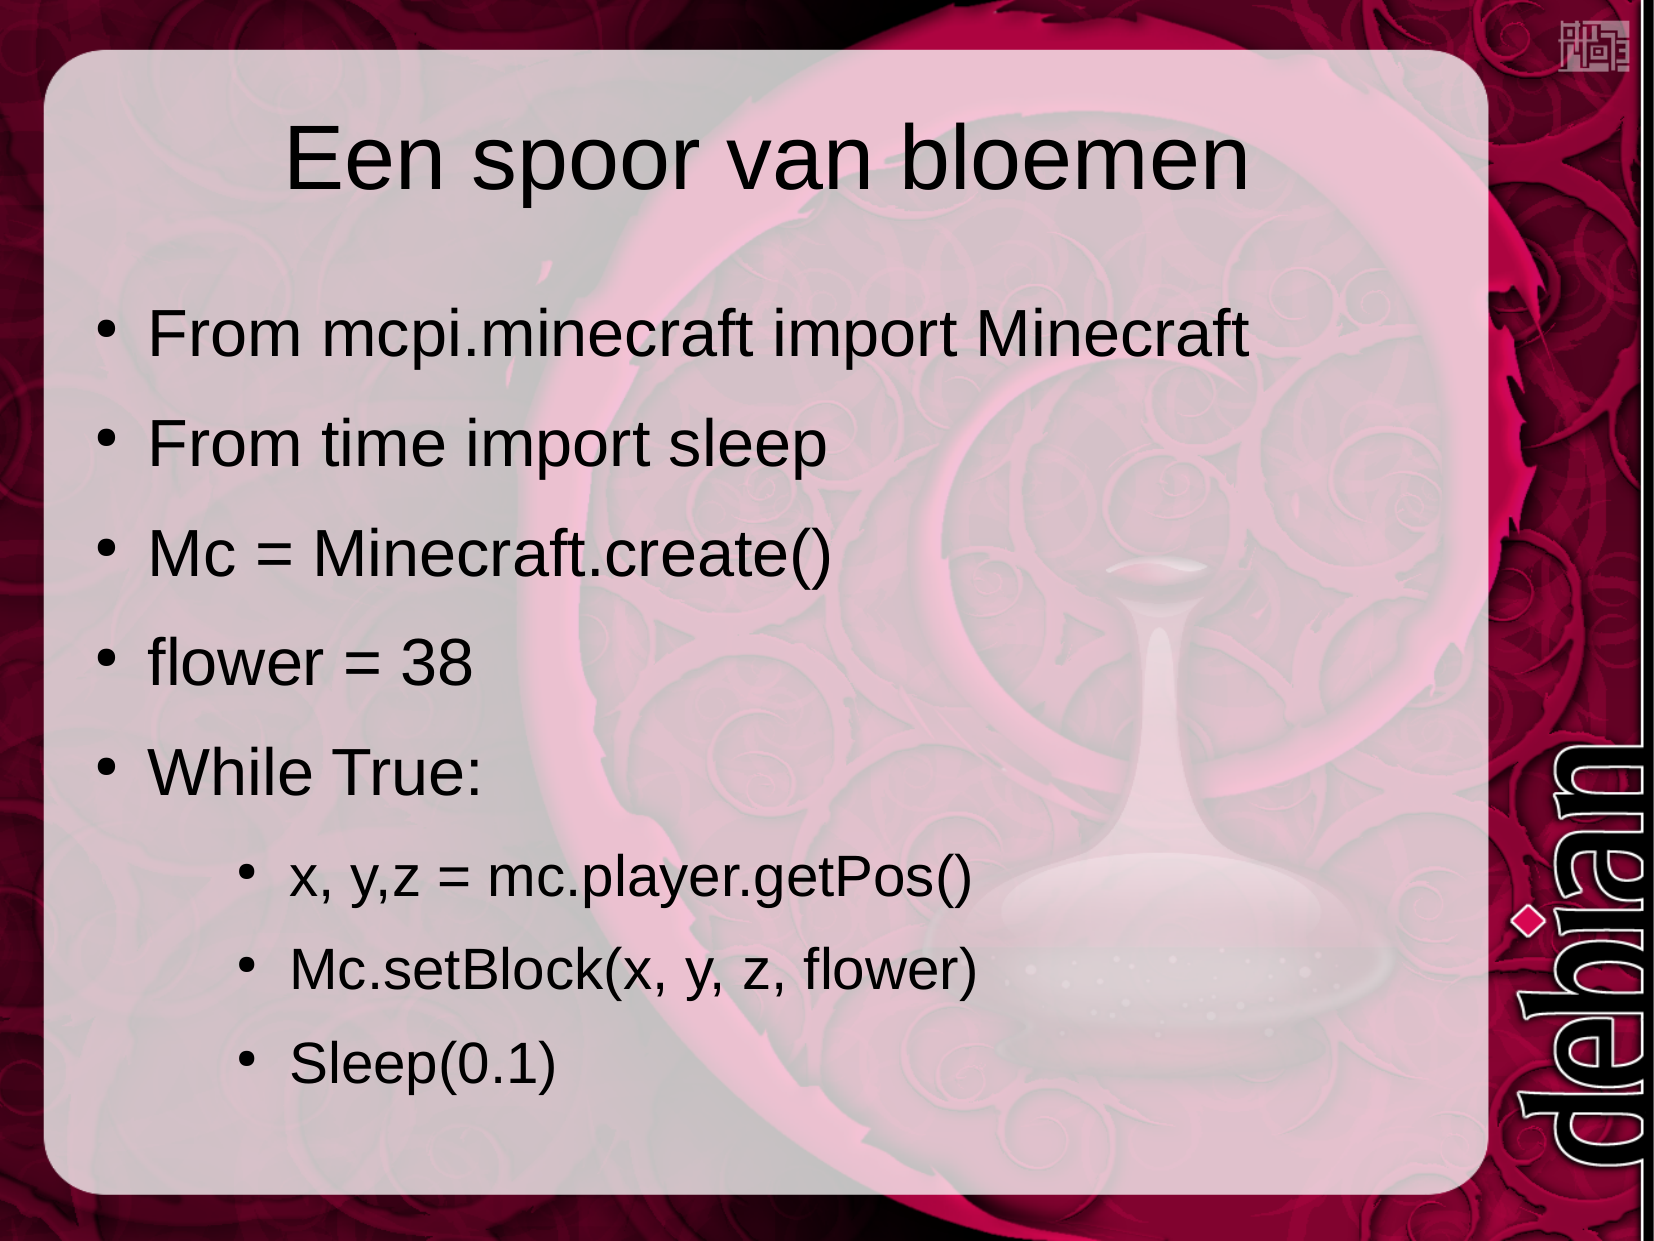

# Een spoor van bloemen
From mcpi.minecraft import Minecraft
From time import sleep
Mc = Minecraft.create()
flower = 38
While True:
x, y,z = mc.player.getPos()
Mc.setBlock(x, y, z, flower)
Sleep(0.1)